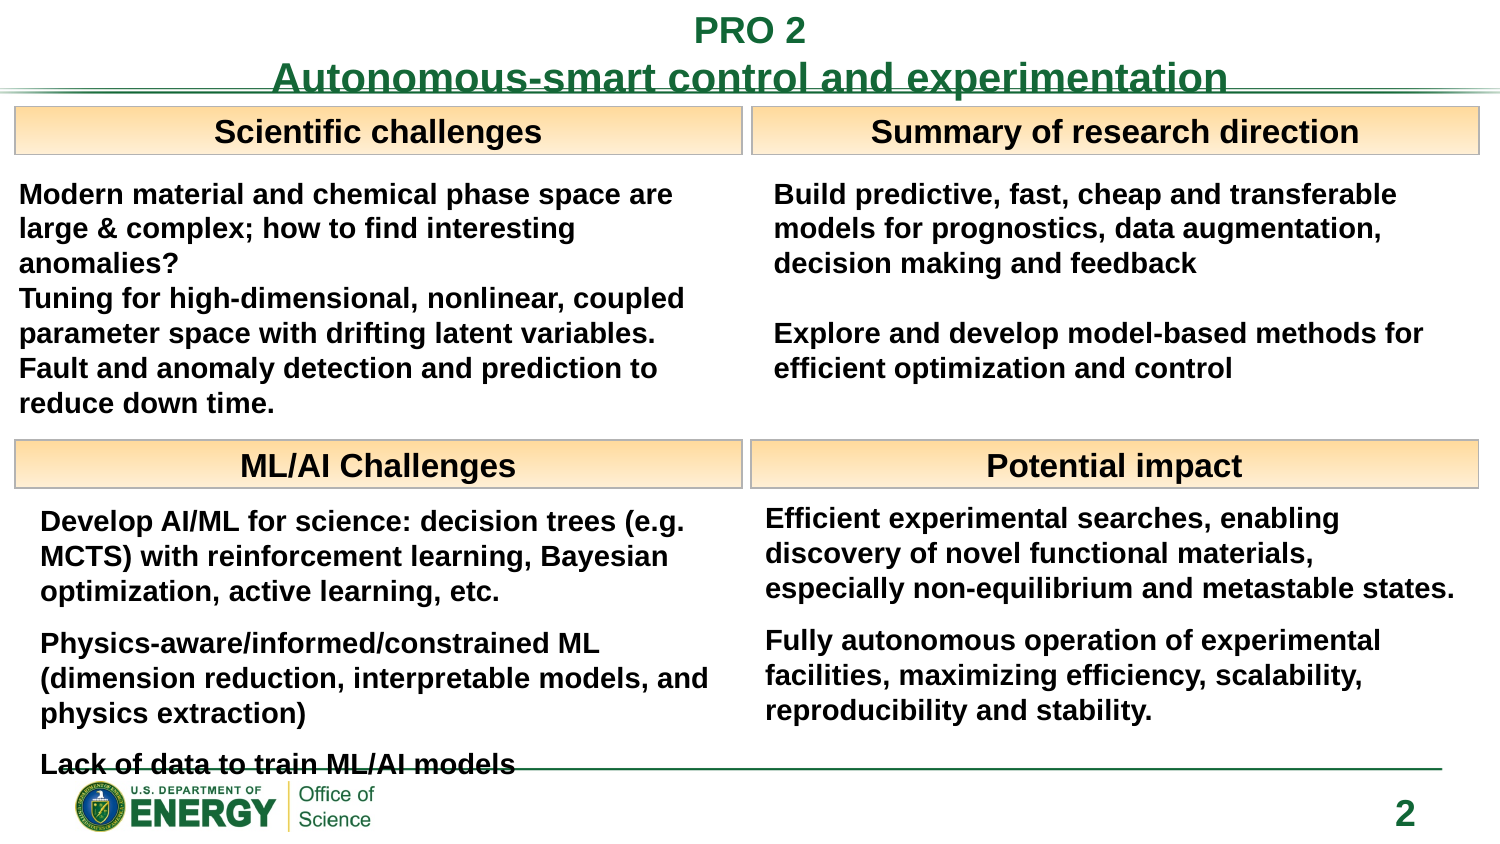

# PRO 2 Autonomous-smart control and experimentation
Scientific challenges
Summary of research direction
Modern material and chemical phase space are large & complex; how to find interesting anomalies?
Tuning for high-dimensional, nonlinear, coupled parameter space with drifting latent variables.
Fault and anomaly detection and prediction to reduce down time.
Build predictive, fast, cheap and transferable models for prognostics, data augmentation, decision making and feedback
Explore and develop model-based methods for efficient optimization and control
ML/AI Challenges
Potential impact
Efficient experimental searches, enabling discovery of novel functional materials, especially non-equilibrium and metastable states.
Fully autonomous operation of experimental facilities, maximizing efficiency, scalability, reproducibility and stability.
Develop AI/ML for science: decision trees (e.g. MCTS) with reinforcement learning, Bayesian optimization, active learning, etc.
Physics-aware/informed/constrained ML (dimension reduction, interpretable models, and physics extraction)
Lack of data to train ML/AI models